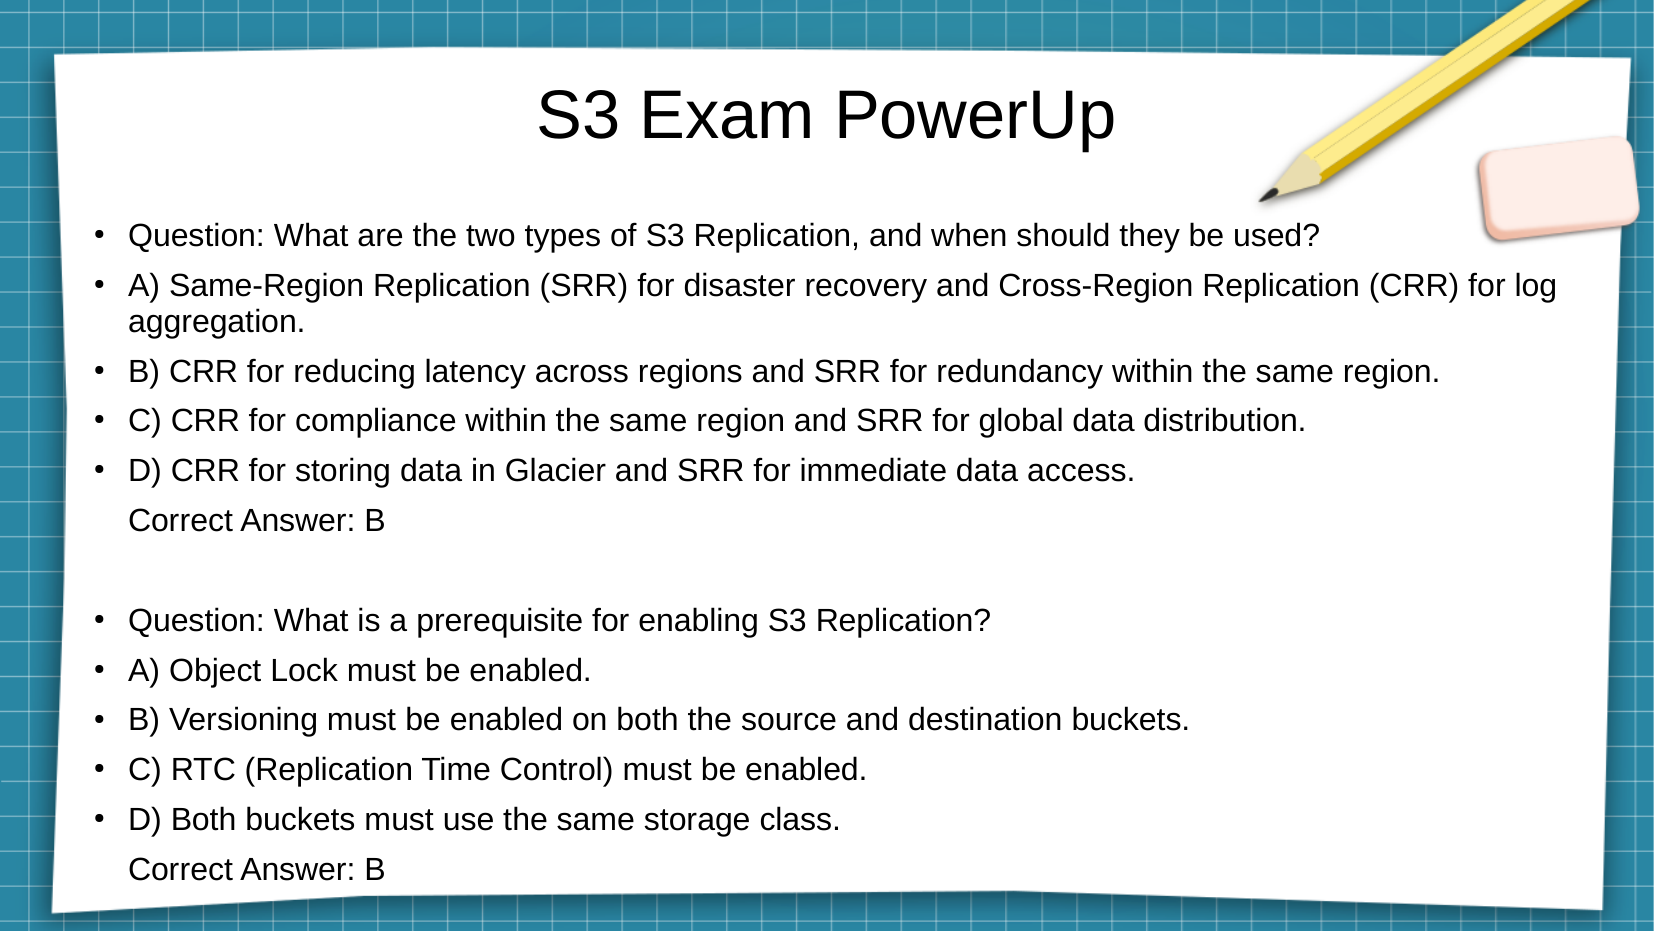

# S3 Exam PowerUp
Question: What are the two types of S3 Replication, and when should they be used?
A) Same-Region Replication (SRR) for disaster recovery and Cross-Region Replication (CRR) for log aggregation.
B) CRR for reducing latency across regions and SRR for redundancy within the same region.
C) CRR for compliance within the same region and SRR for global data distribution.
D) CRR for storing data in Glacier and SRR for immediate data access.
Correct Answer: B
Question: What is a prerequisite for enabling S3 Replication?
A) Object Lock must be enabled.
B) Versioning must be enabled on both the source and destination buckets.
C) RTC (Replication Time Control) must be enabled.
D) Both buckets must use the same storage class.
Correct Answer: B